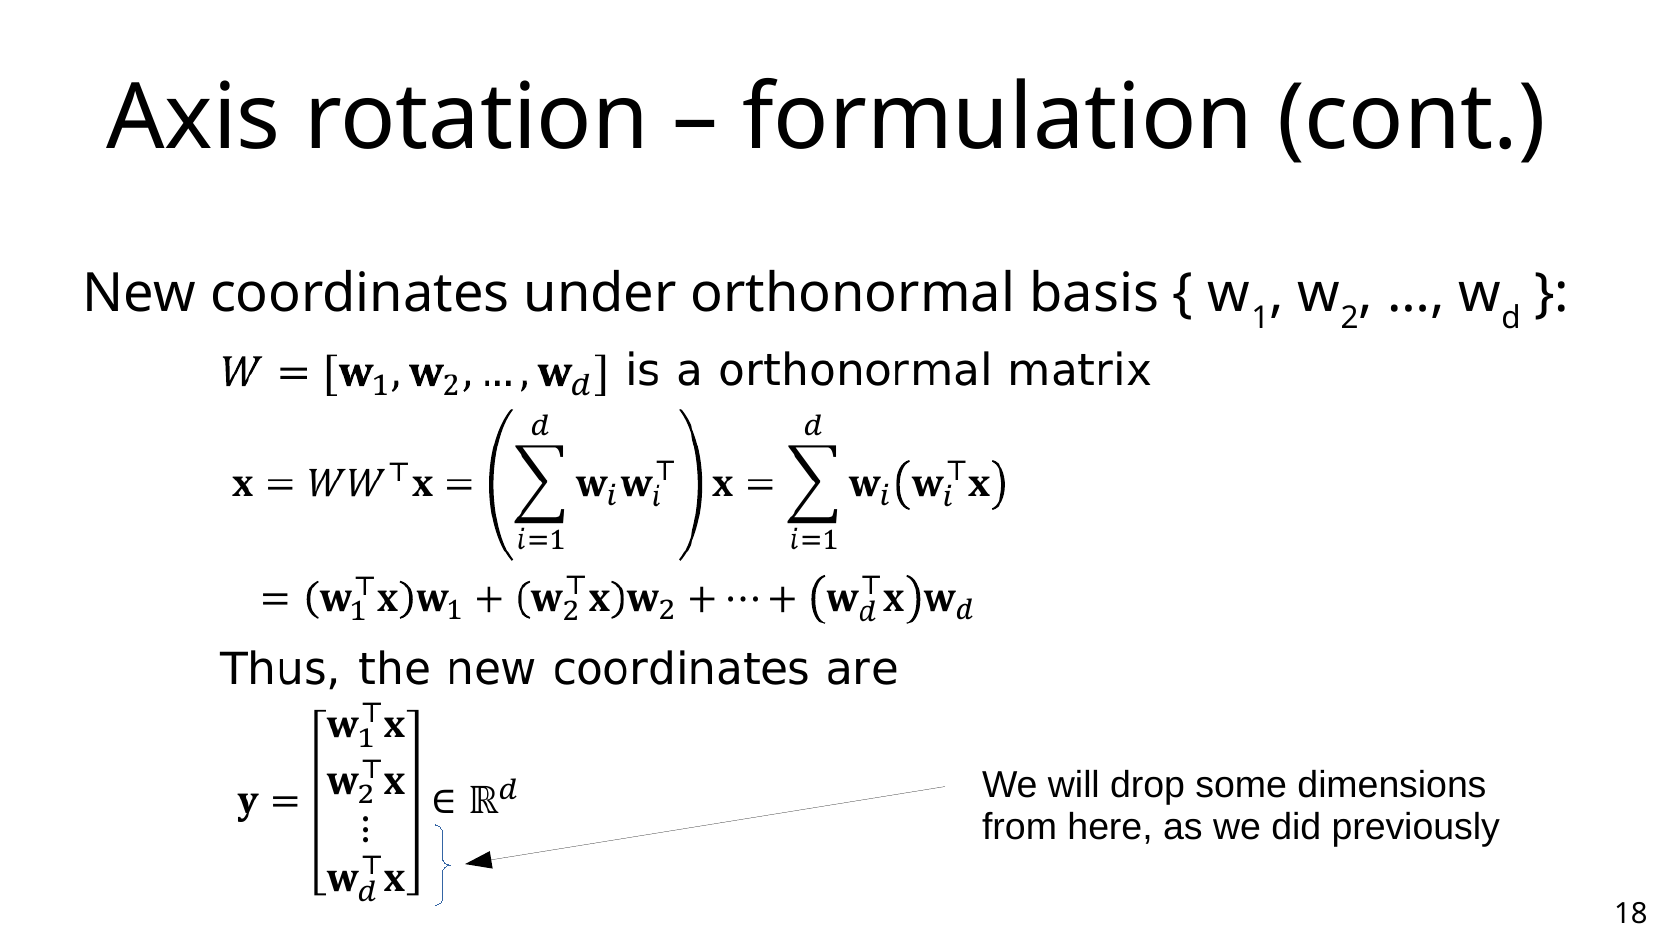

# Axis rotation – formulation (cont.)
New coordinates under orthonormal basis { w1, w2, …, wd }:
We will drop some dimensions
from here, as we did previously
18